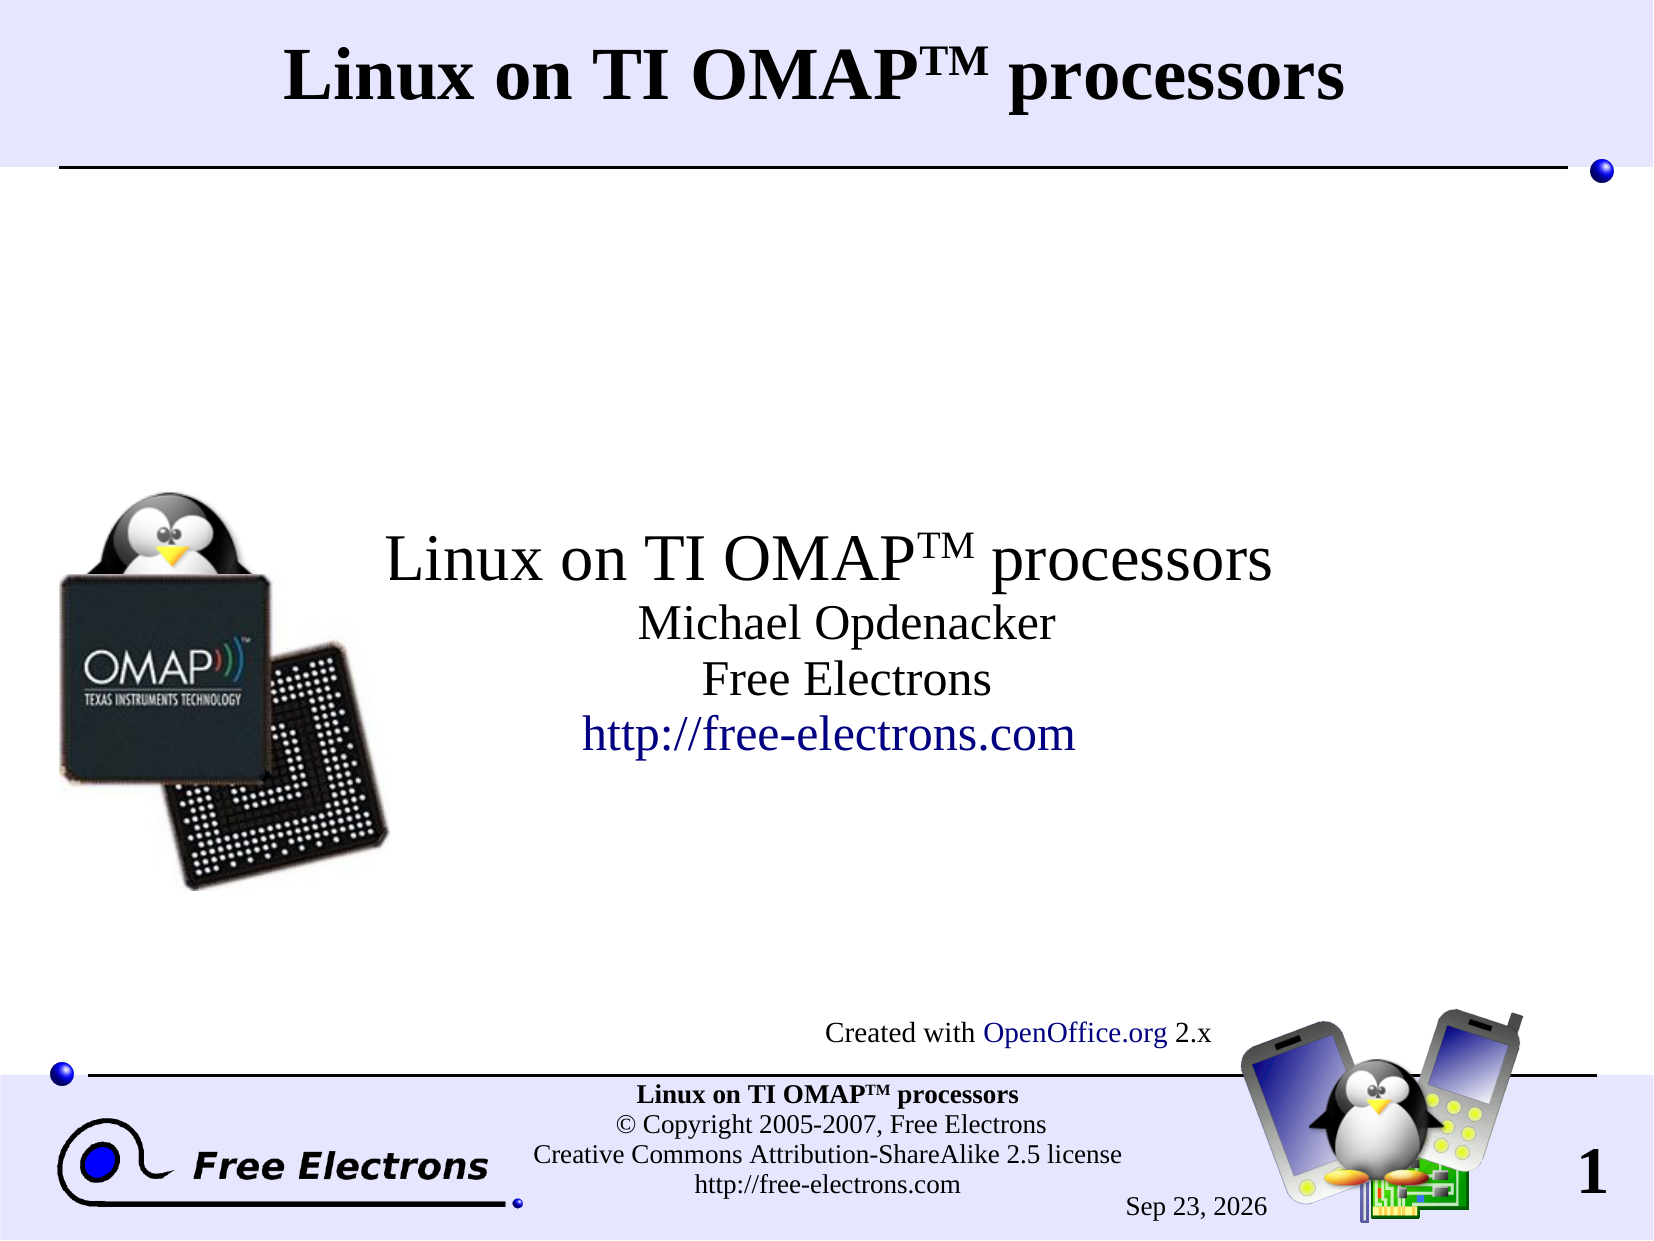

# Linux on TI OMAPTM processors
Linux on TI OMAPTM processors
Michael Opdenacker
Free Electrons
http://free-electrons.com
Created with OpenOffice.org 2.x